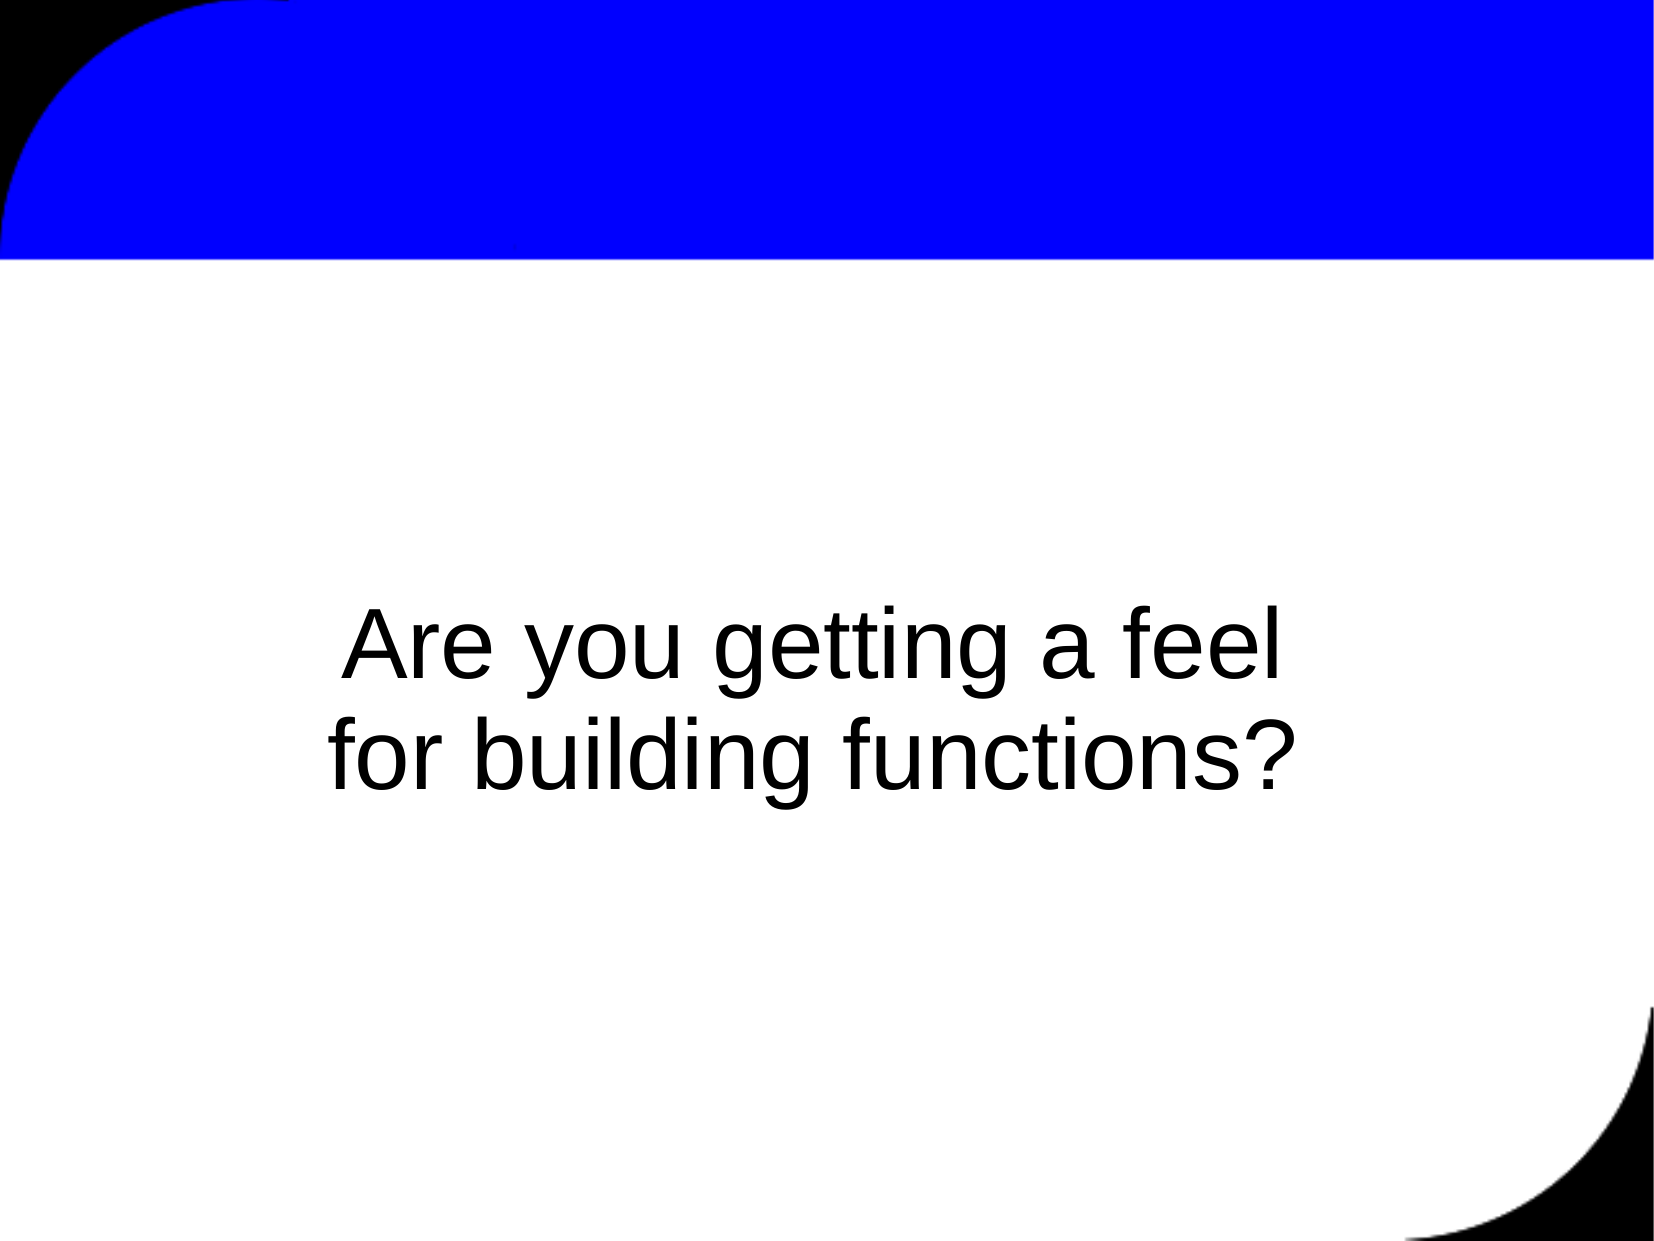

# Are you getting a feel
for building functions?